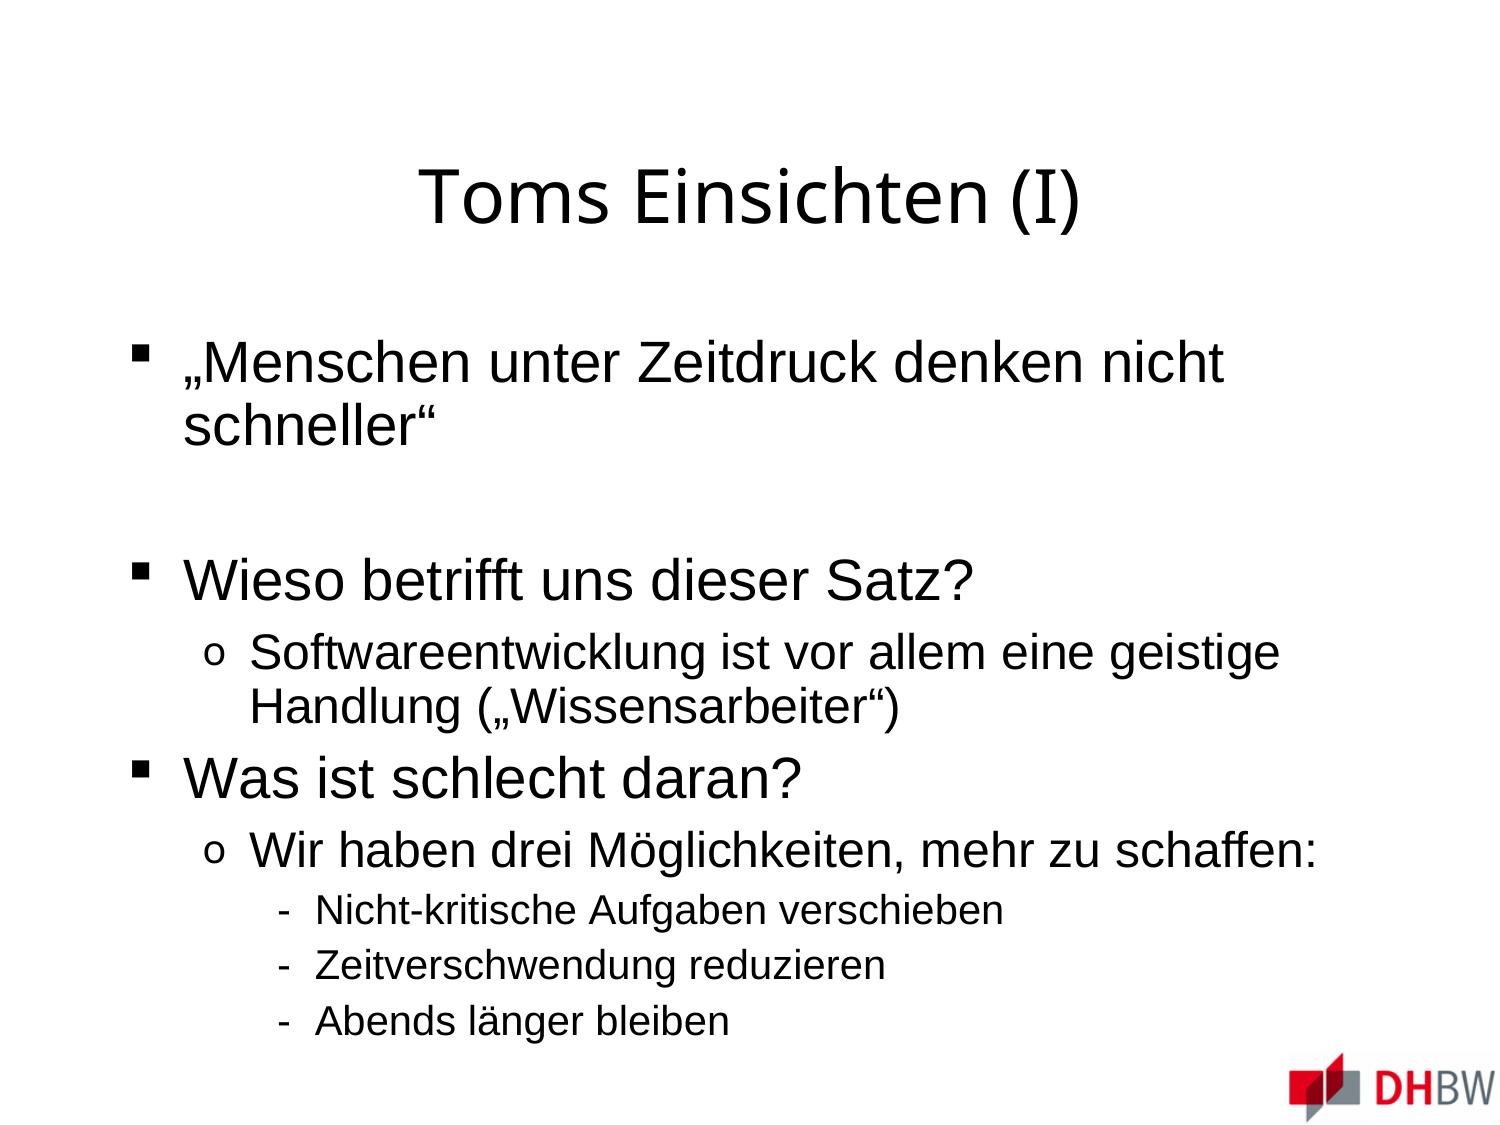

# Toms Einsichten (I)
„Menschen unter Zeitdruck denken nicht schneller“
Wieso betrifft uns dieser Satz?
Softwareentwicklung ist vor allem eine geistige Handlung („Wissensarbeiter“)
Was ist schlecht daran?
Wir haben drei Möglichkeiten, mehr zu schaffen:
Nicht-kritische Aufgaben verschieben
Zeitverschwendung reduzieren
Abends länger bleiben